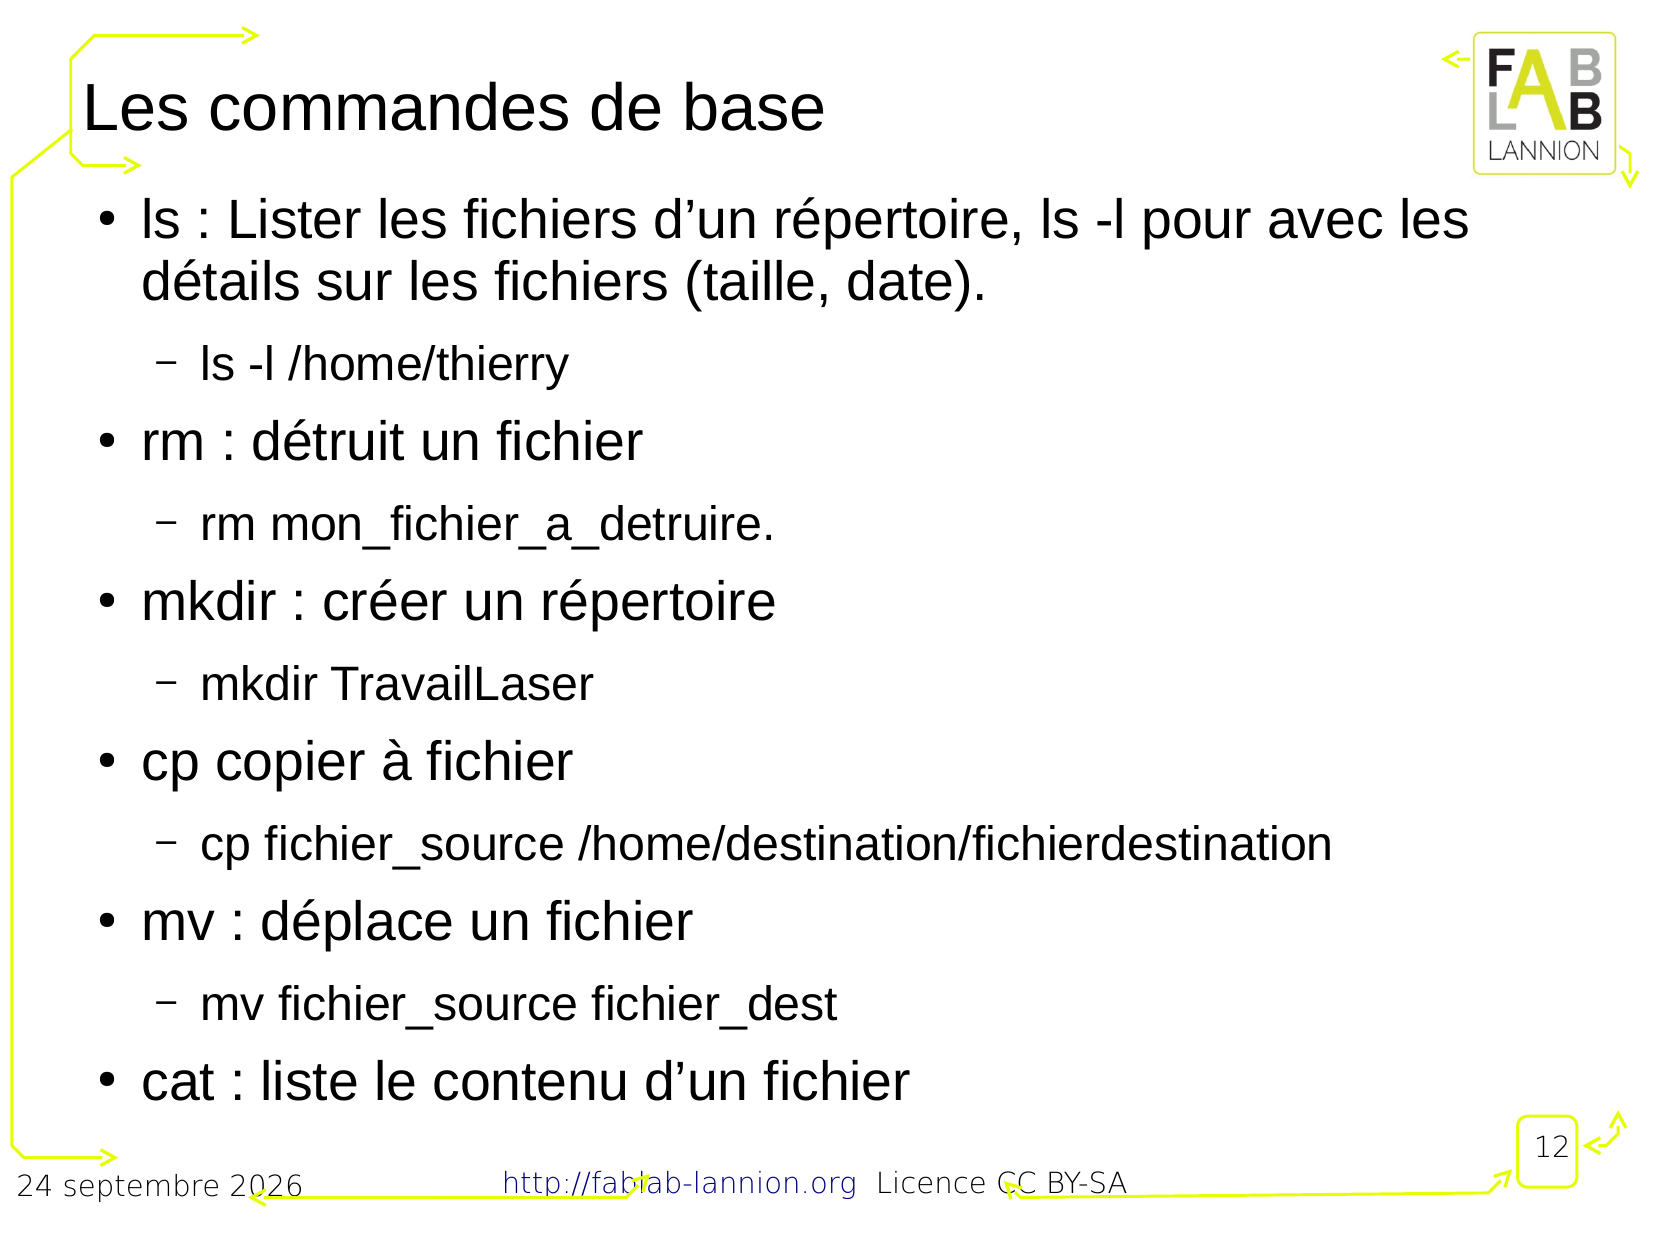

# Les commandes de base
ls : Lister les fichiers d’un répertoire, ls -l pour avec les détails sur les fichiers (taille, date).
ls -l /home/thierry
rm : détruit un fichier
rm mon_fichier_a_detruire.
mkdir : créer un répertoire
mkdir TravailLaser
cp copier à fichier
cp fichier_source /home/destination/fichierdestination
mv : déplace un fichier
mv fichier_source fichier_dest
cat : liste le contenu d’un fichier
12